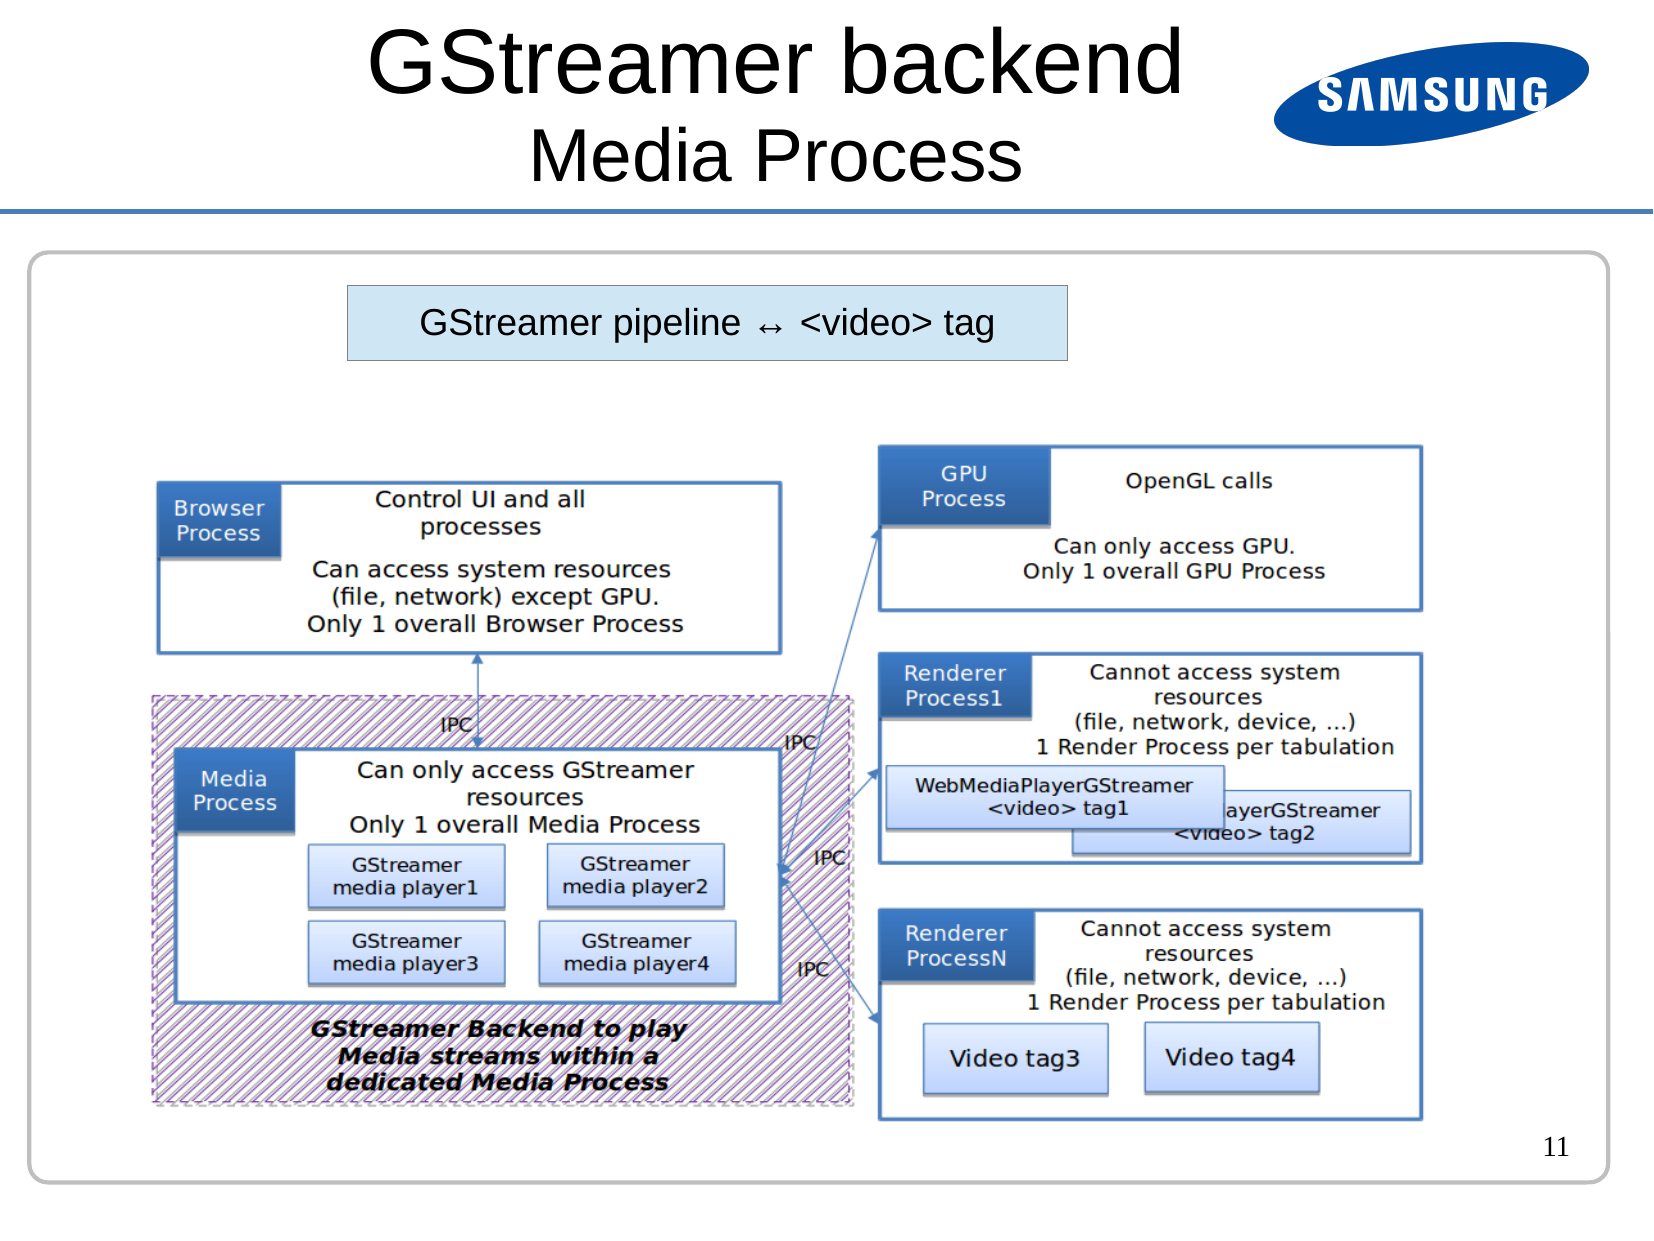

GStreamer backend
Media Process
#
GStreamer pipeline ↔ <video> tag
11